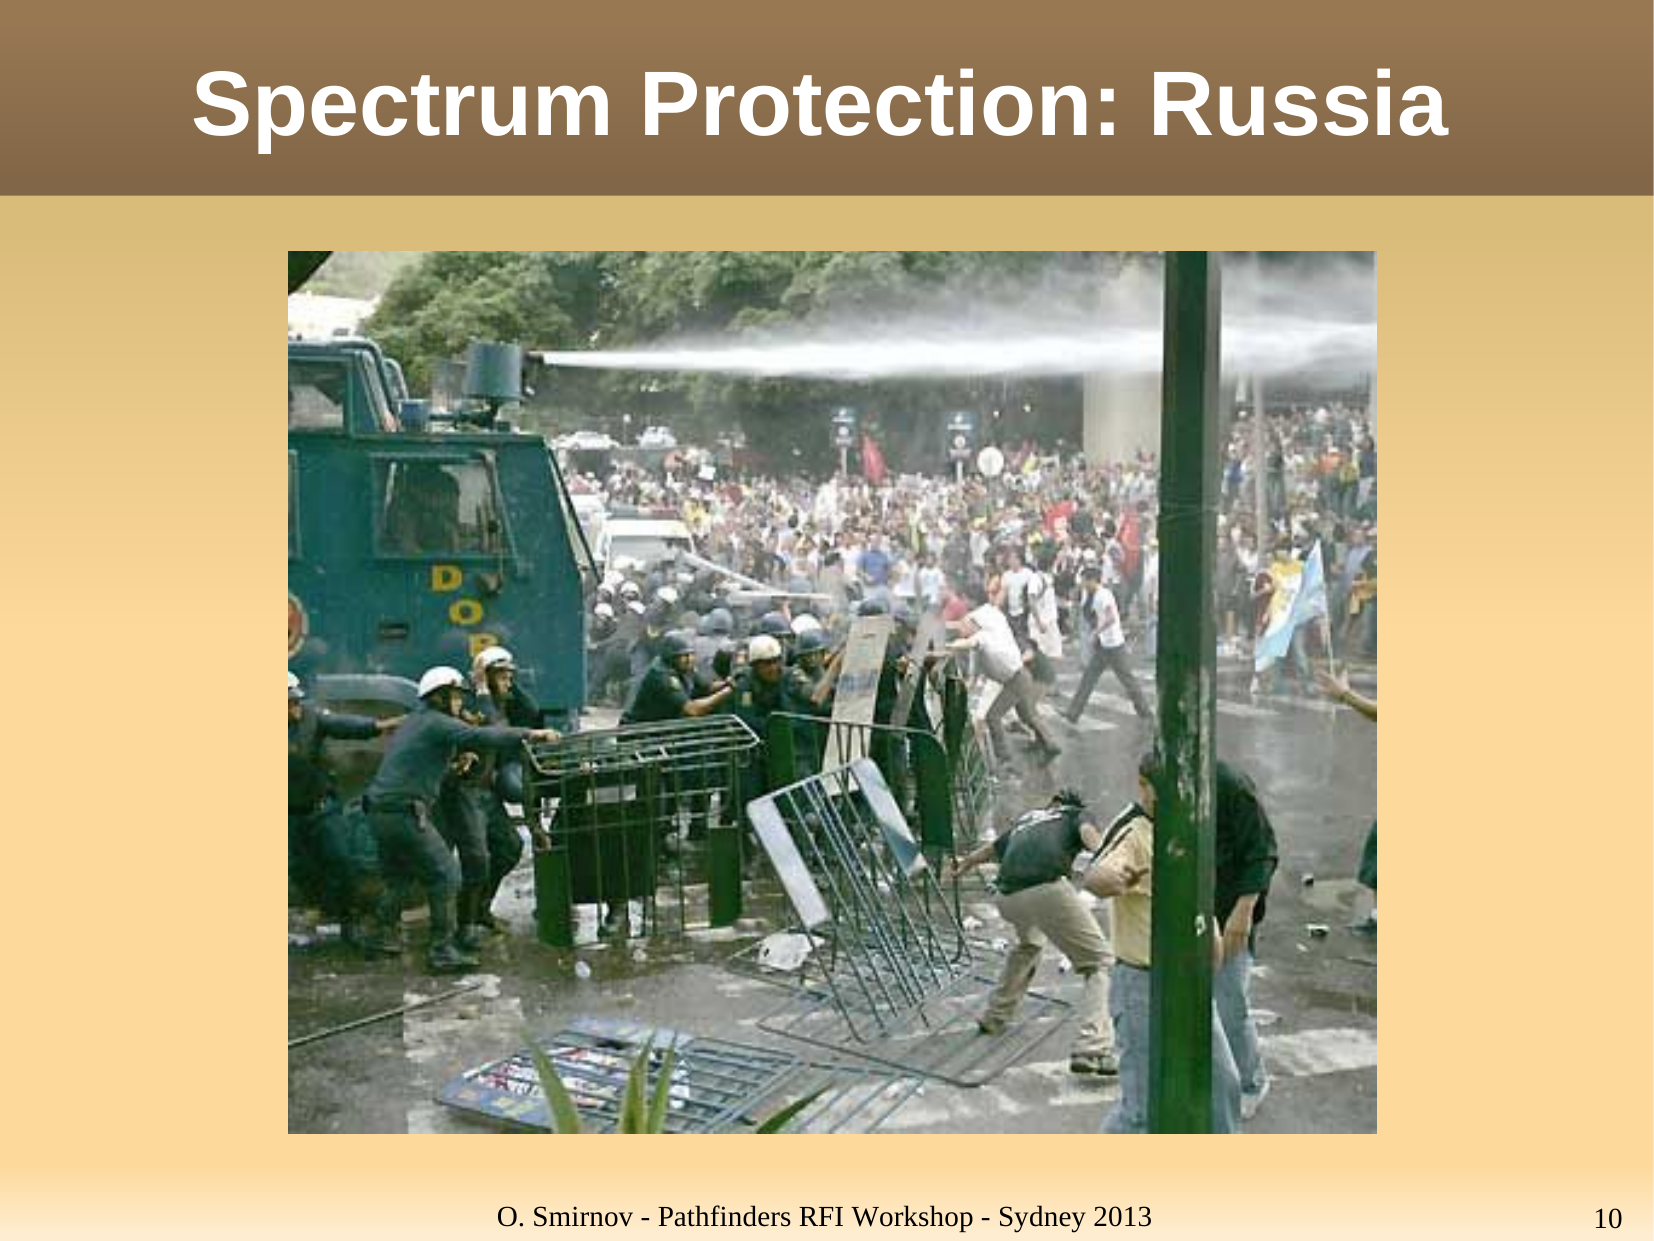

# Spectrum Protection: Russia
O. Smirnov - Pathfinders RFI Workshop - Sydney 2013
10